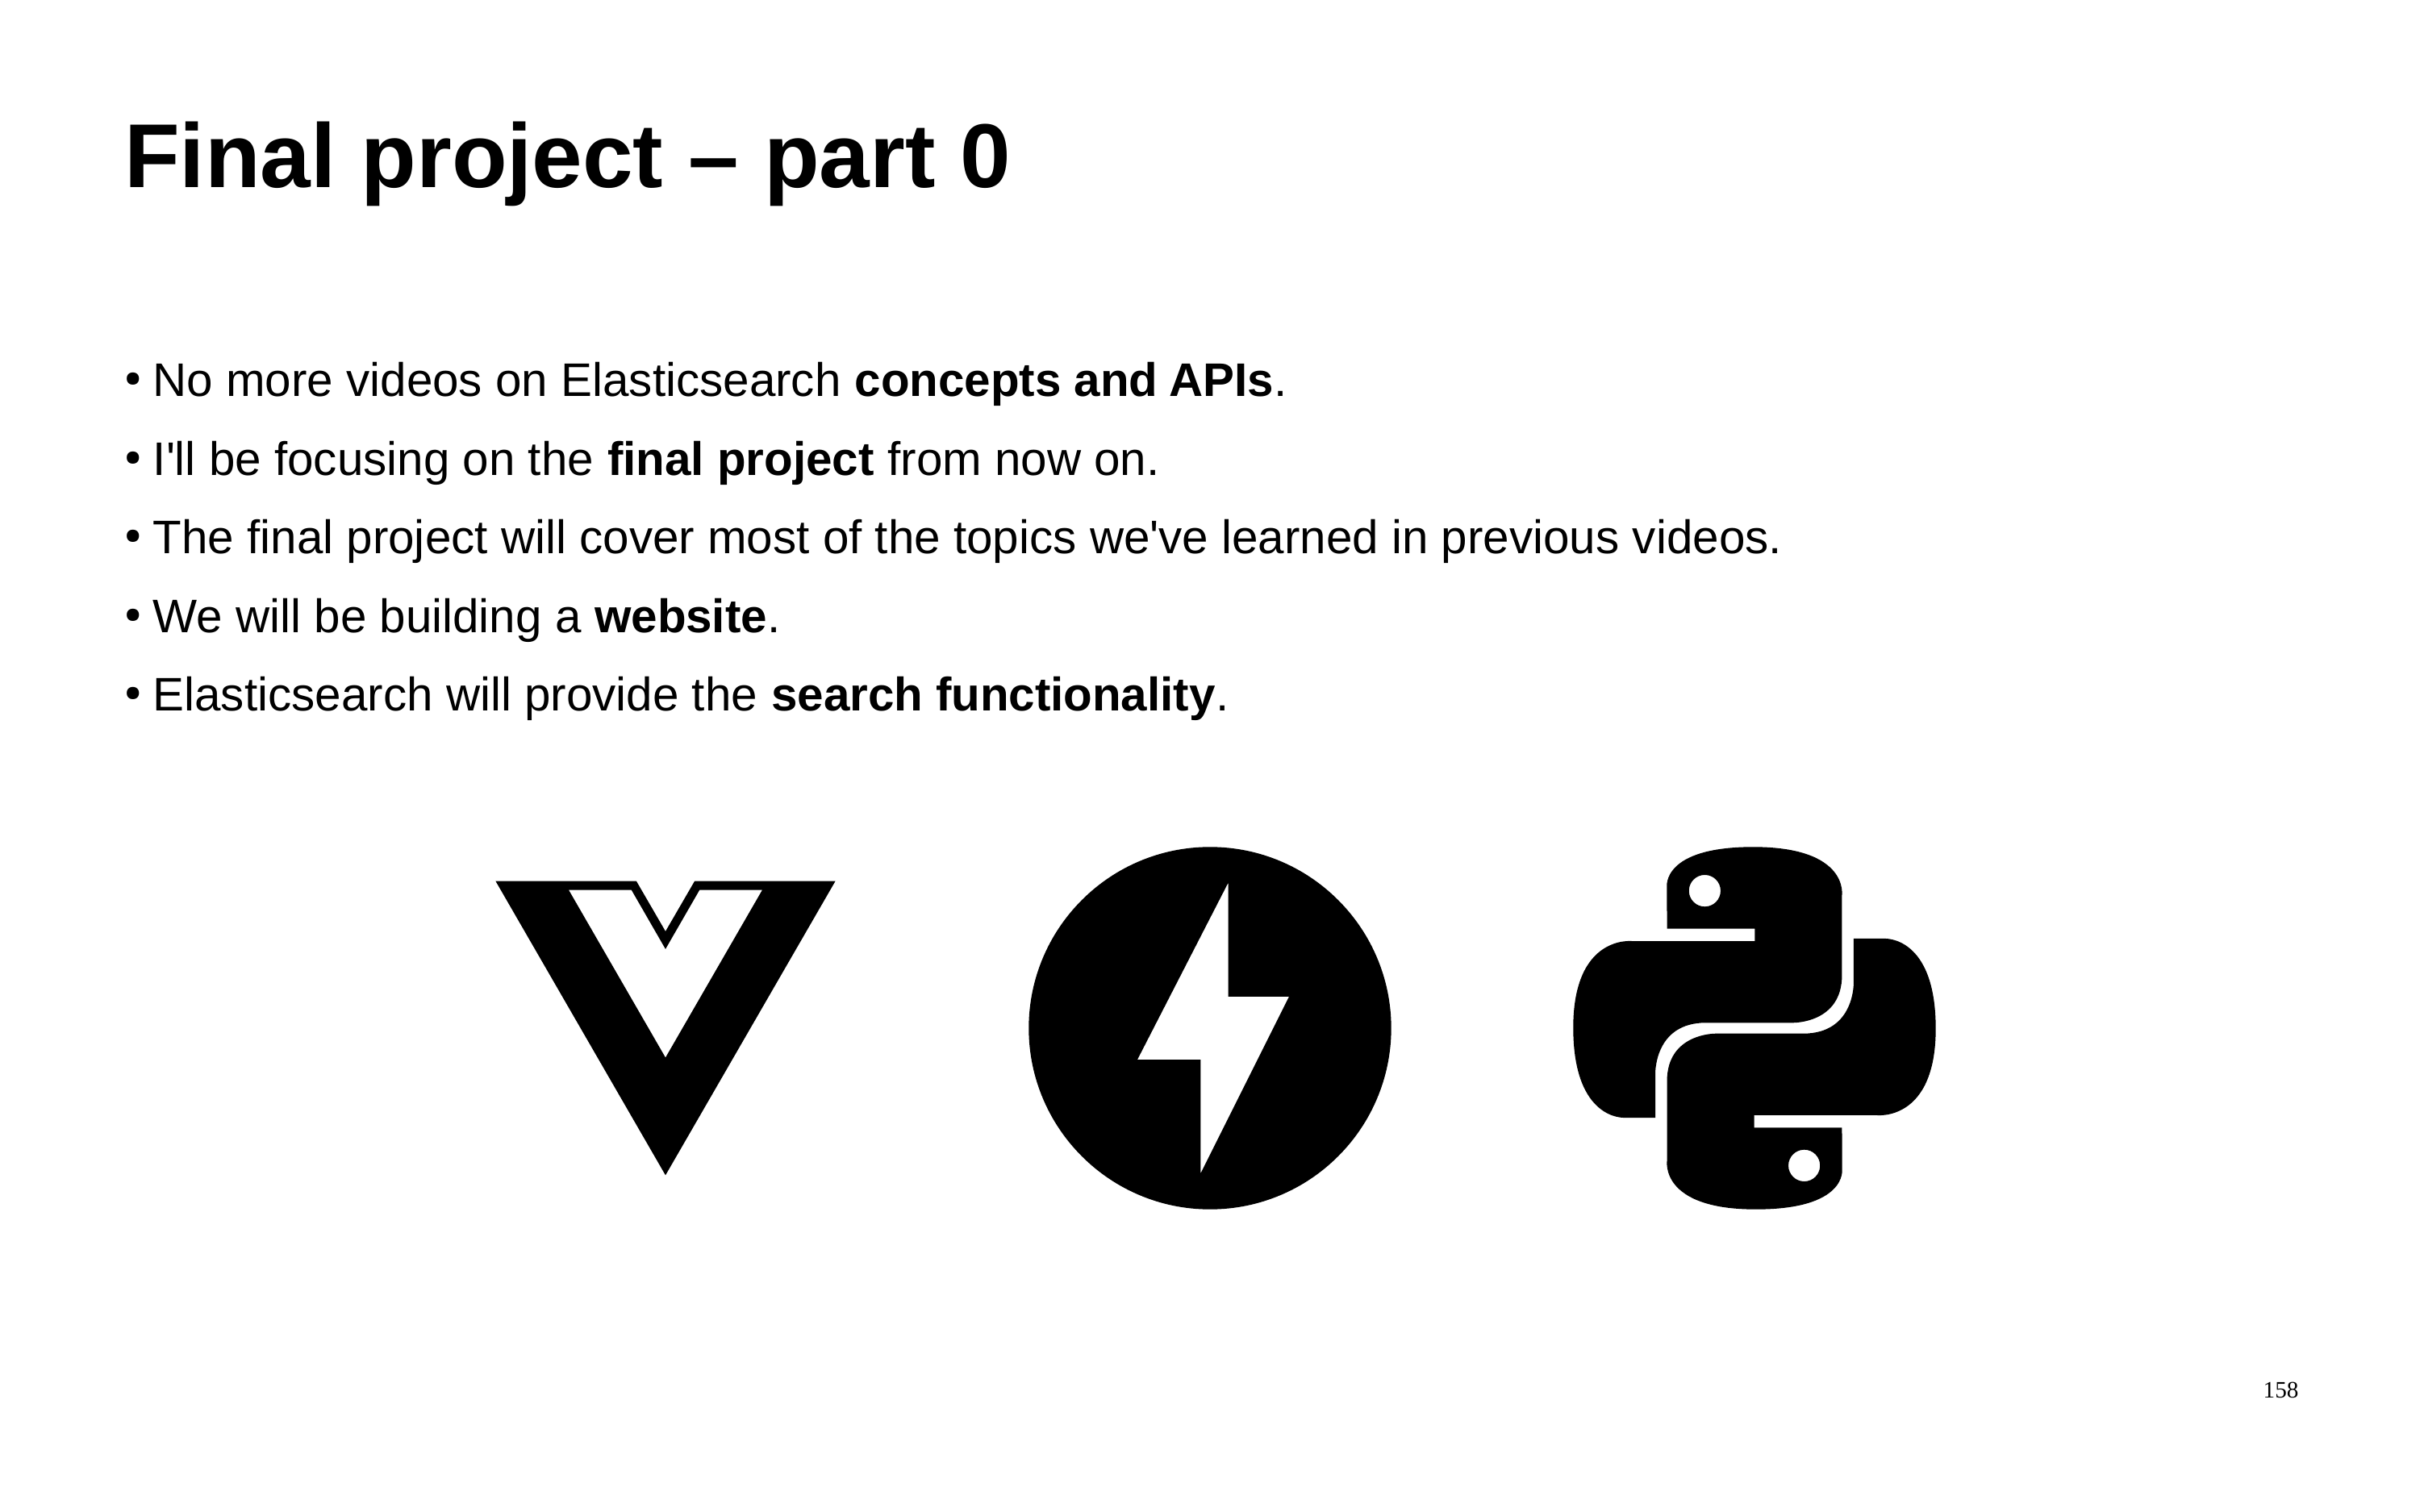

Final project – part 0
No more videos on Elasticsearch concepts and APIs.
I'll be focusing on the final project from now on.
The final project will cover most of the topics we've learned in previous videos.
We will be building a website.
Elasticsearch will provide the search functionality.
158